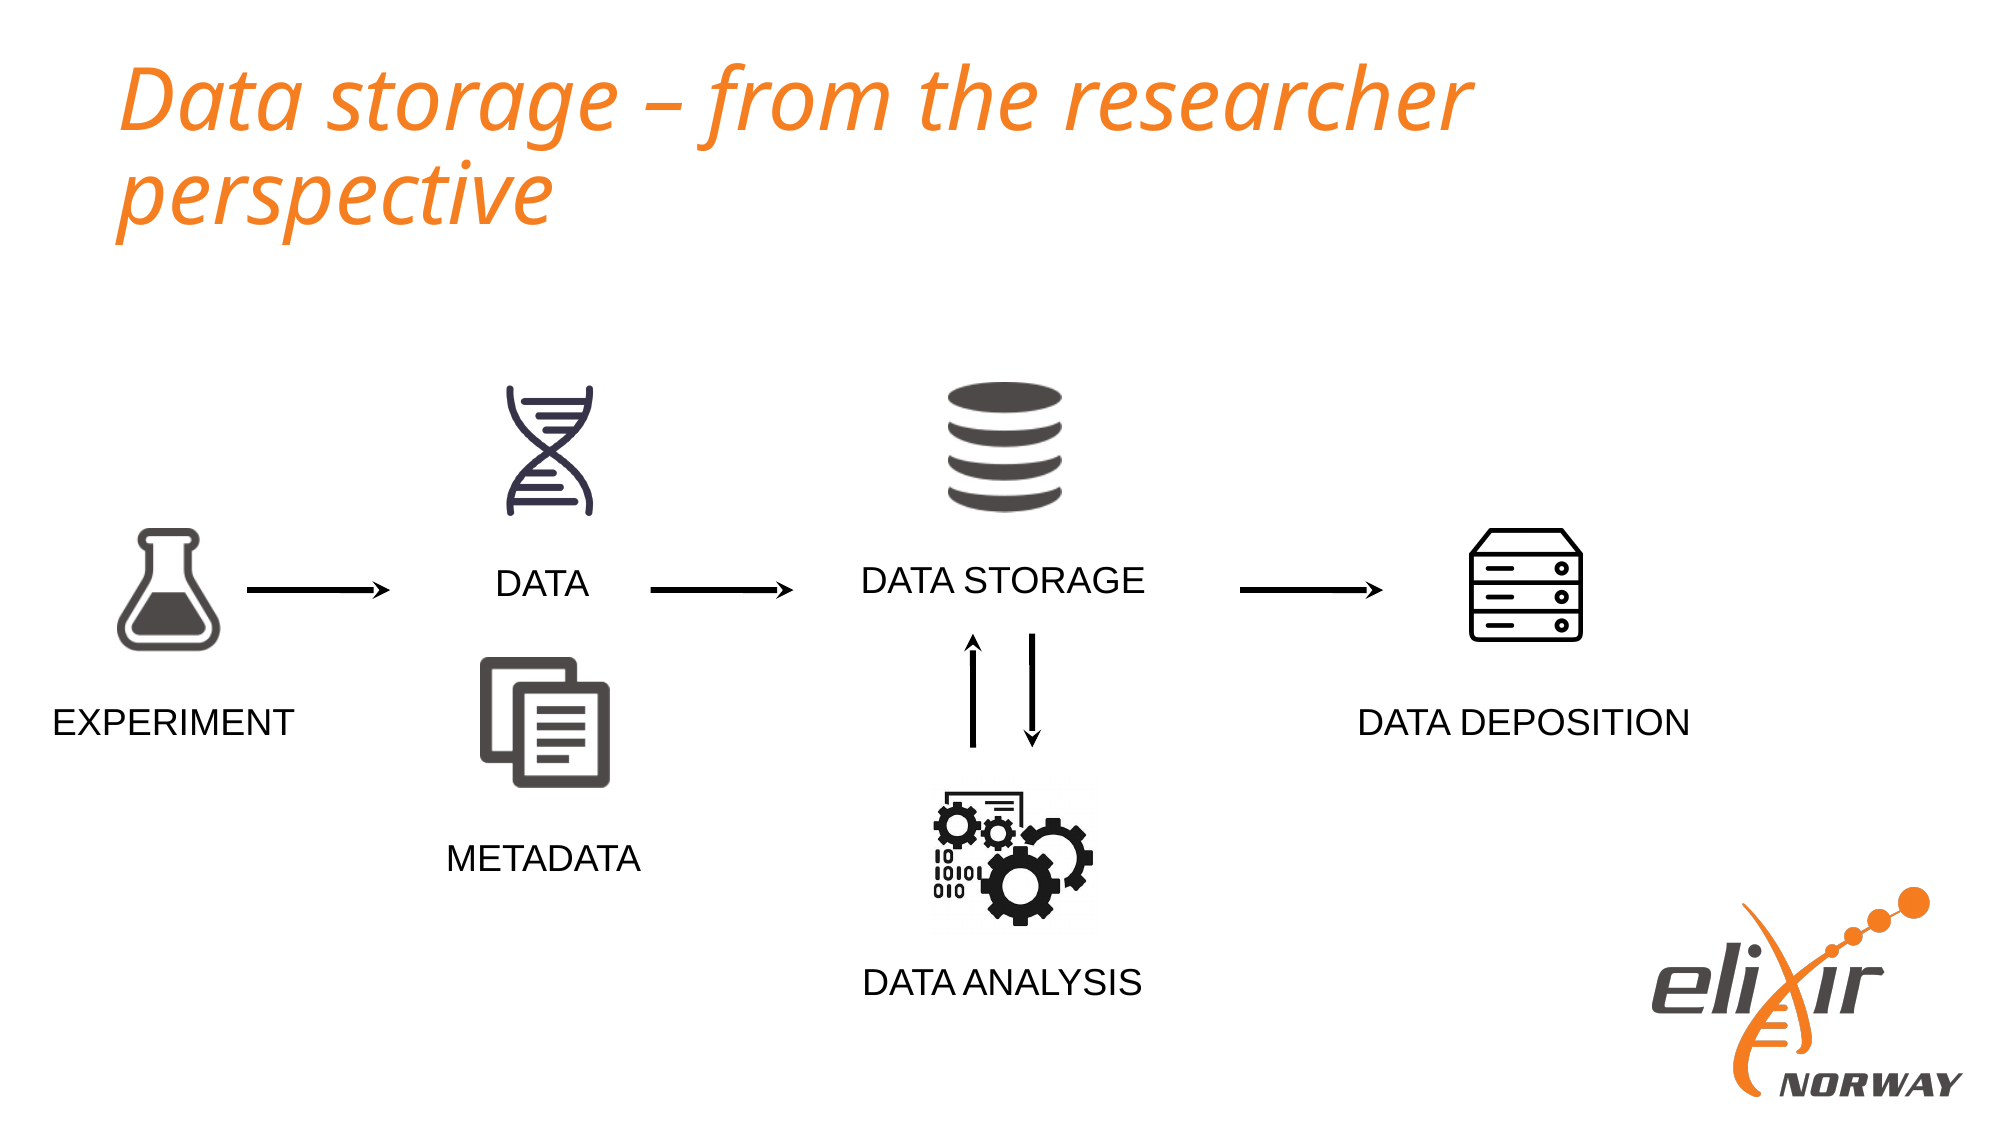

# Data storage – from the researcher perspective
DATA STORAGE
DATA
EXPERIMENT
DATA DEPOSITION
METADATA
DATA ANALYSIS